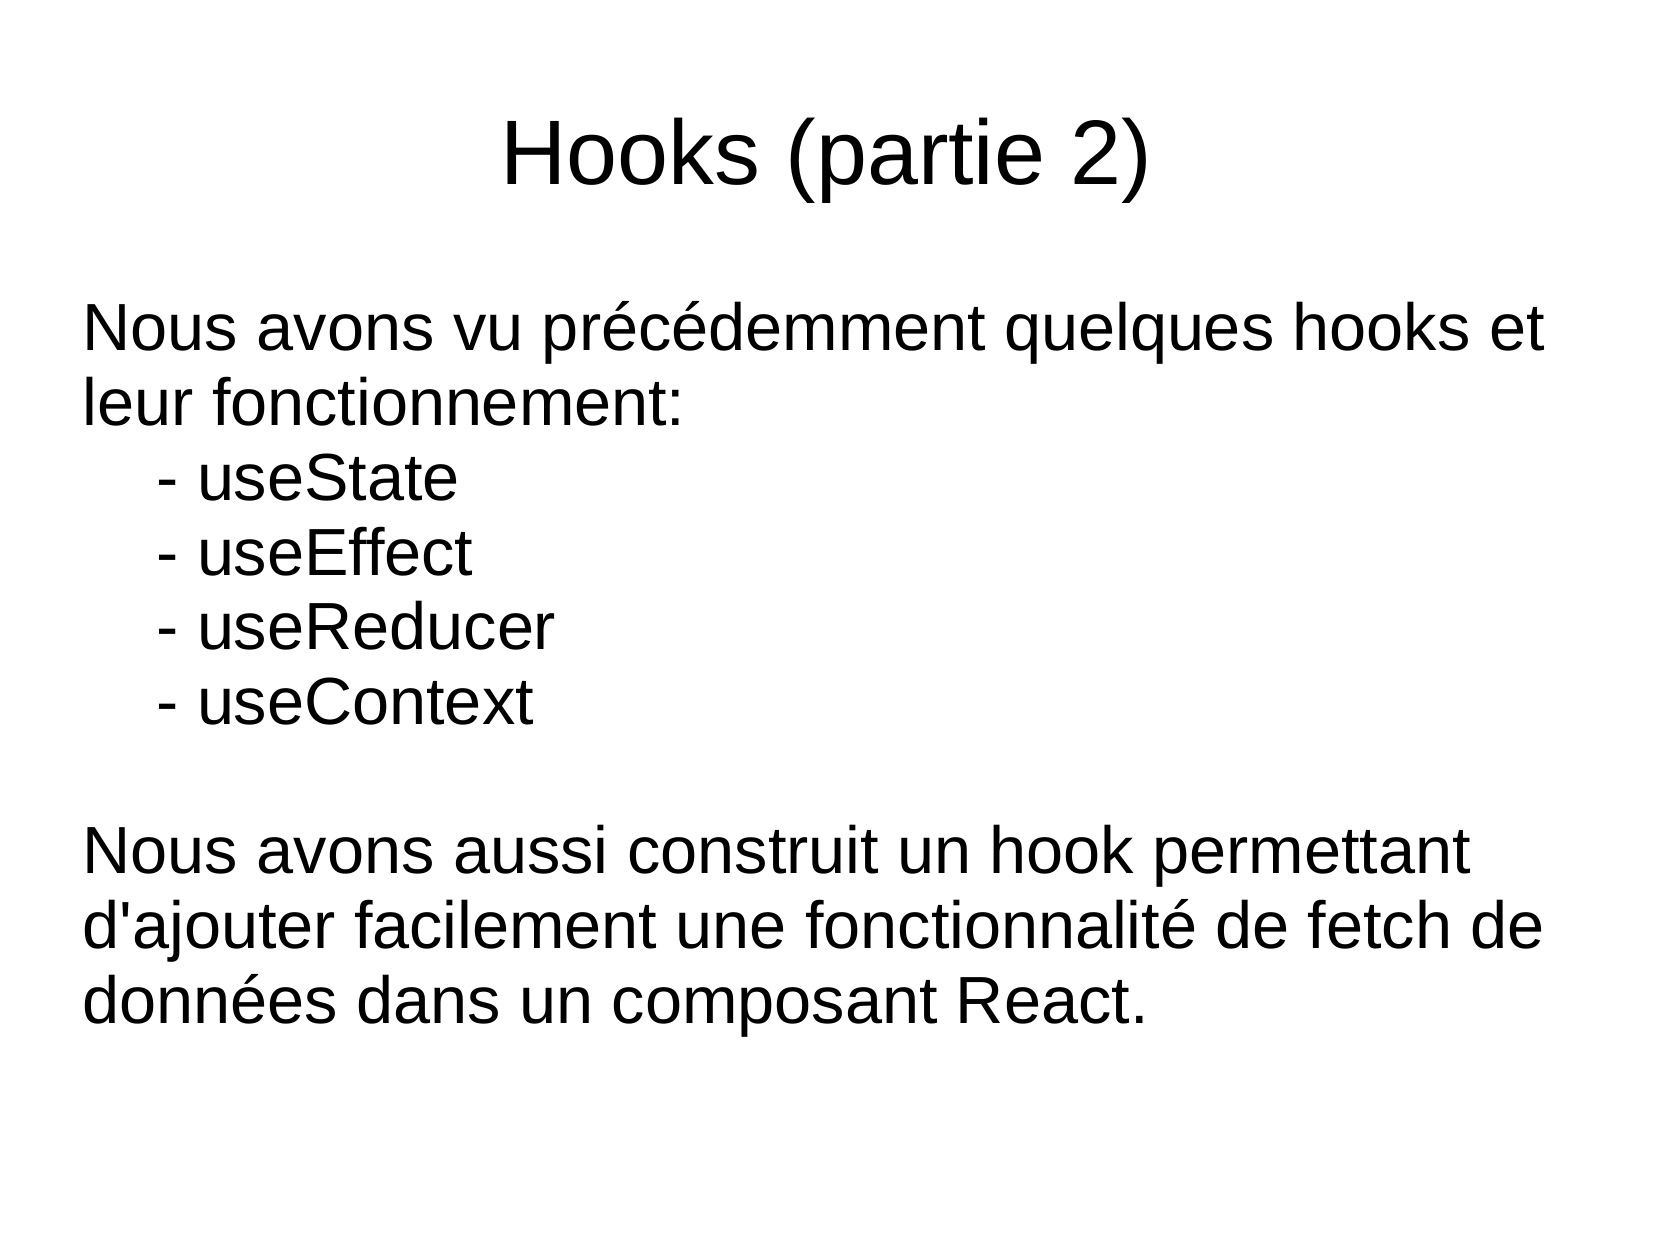

# Hooks (partie 2)
Nous avons vu précédemment quelques hooks et leur fonctionnement:
	- useState
	- useEffect
	- useReducer
	- useContext
Nous avons aussi construit un hook permettant d'ajouter facilement une fonctionnalité de fetch de données dans un composant React.